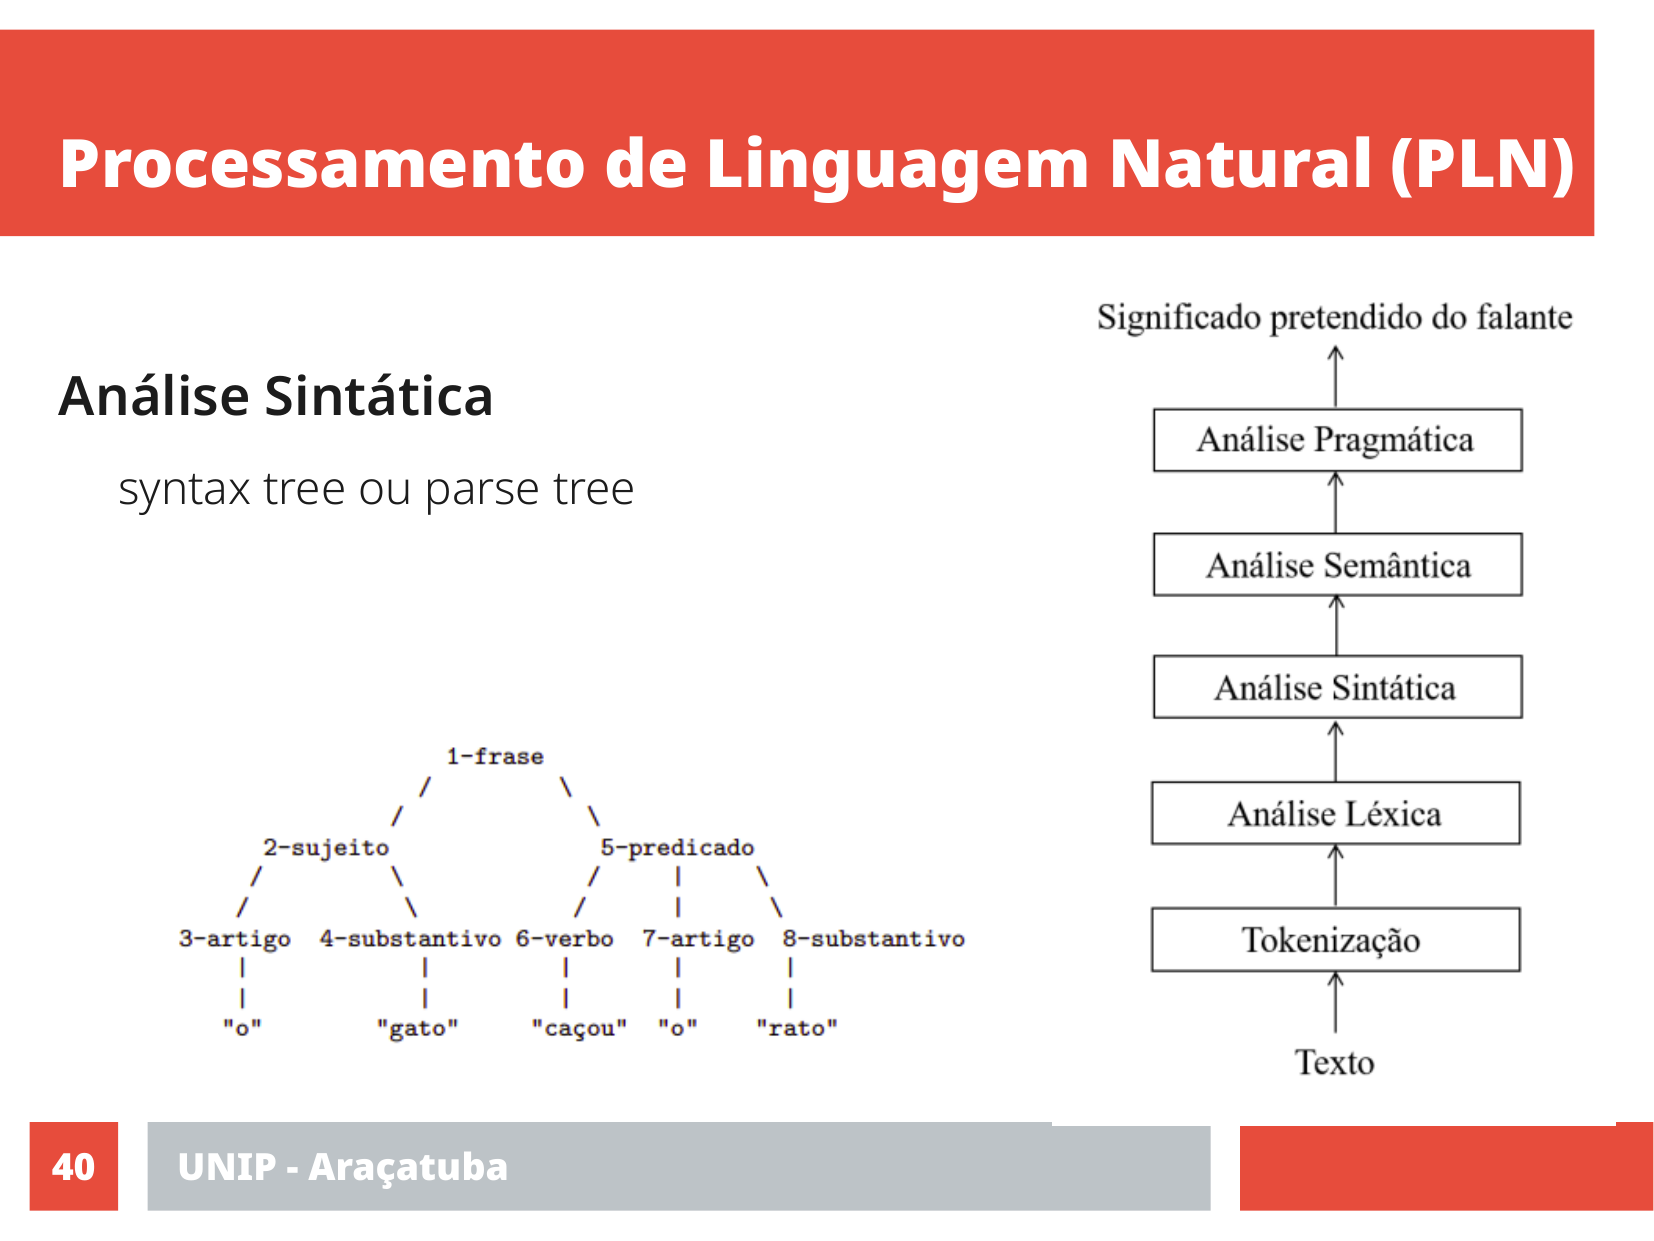

# Processamento de Linguagem Natural (PLN)
Análise Sintática
 syntax tree ou parse tree
40
UNIP - Araçatuba